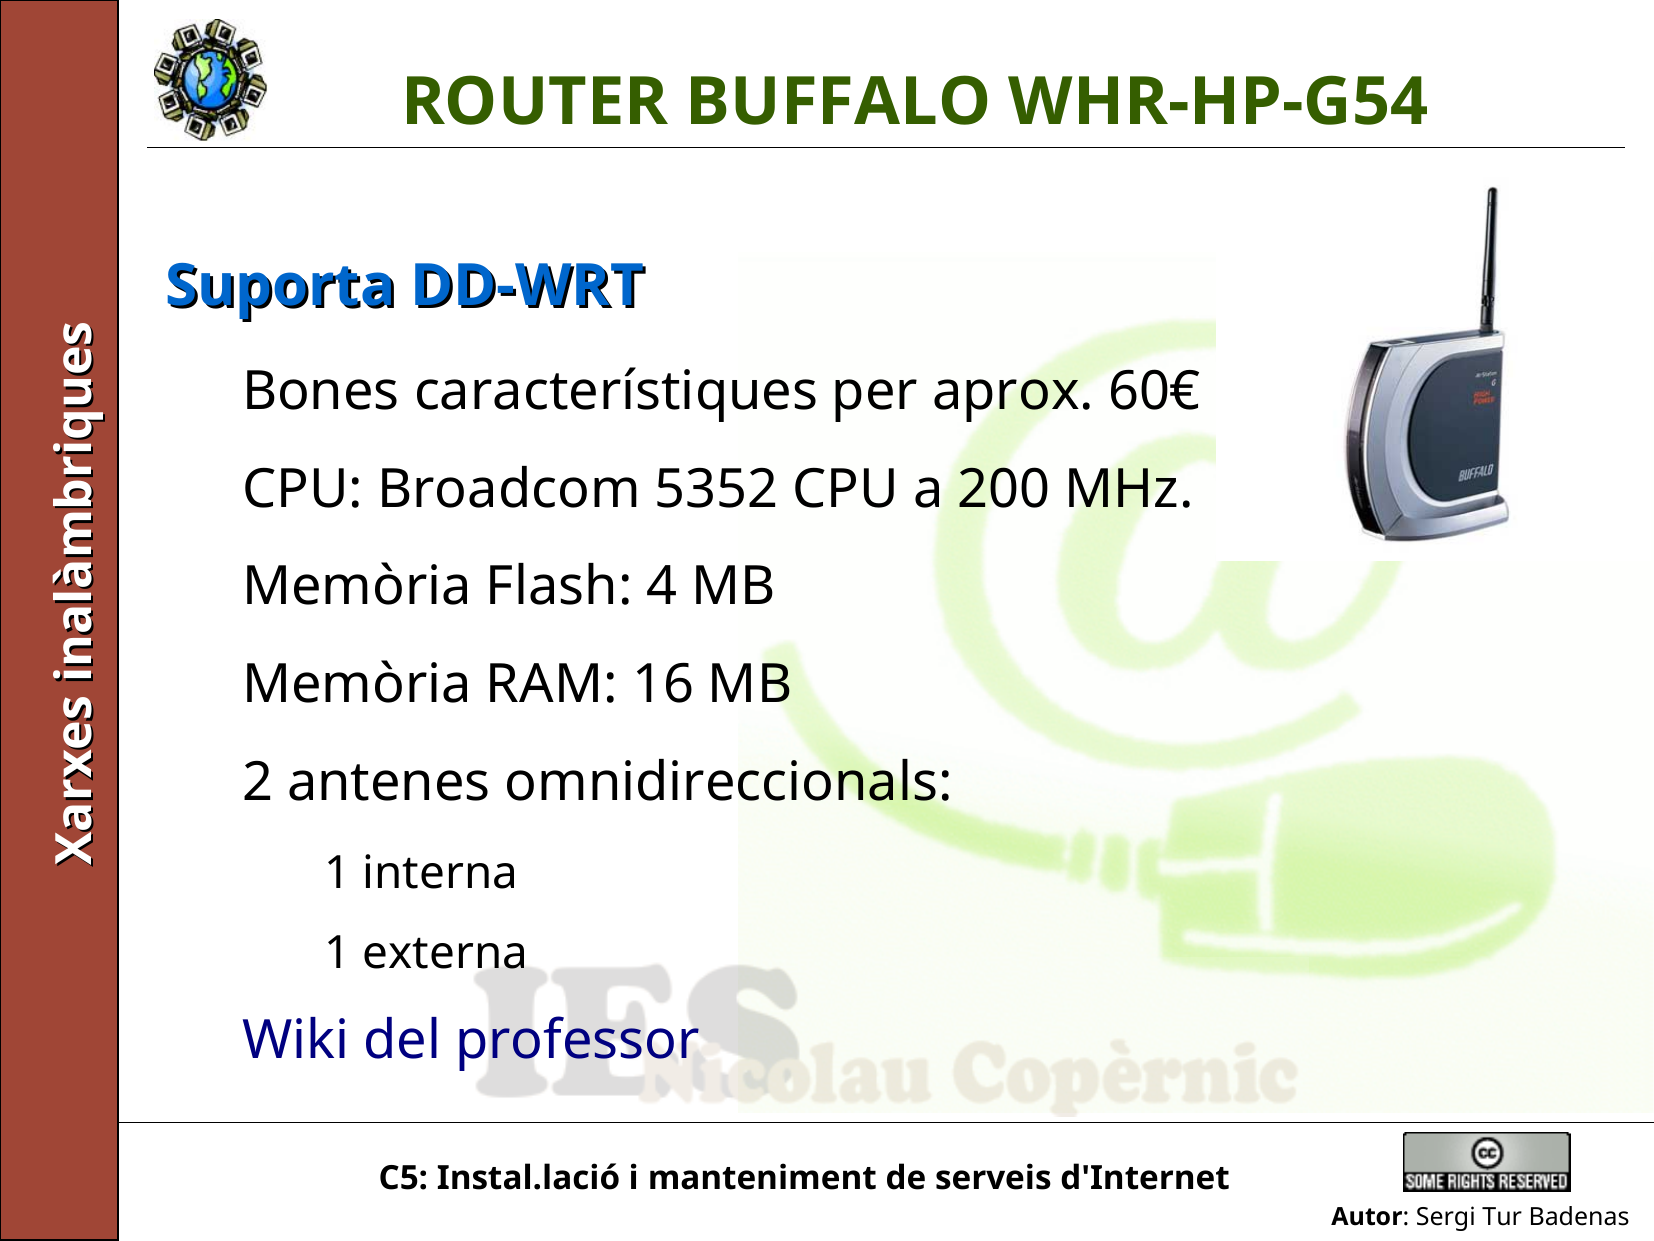

# ROUTER BUFFALO WHR-HP-G54
Suporta DD-WRT
Bones característiques per aprox. 60€
CPU: Broadcom 5352 CPU a 200 MHz.
Memòria Flash: 4 MB
Memòria RAM: 16 MB
2 antenes omnidireccionals:
1 interna
1 externa
Wiki del professor